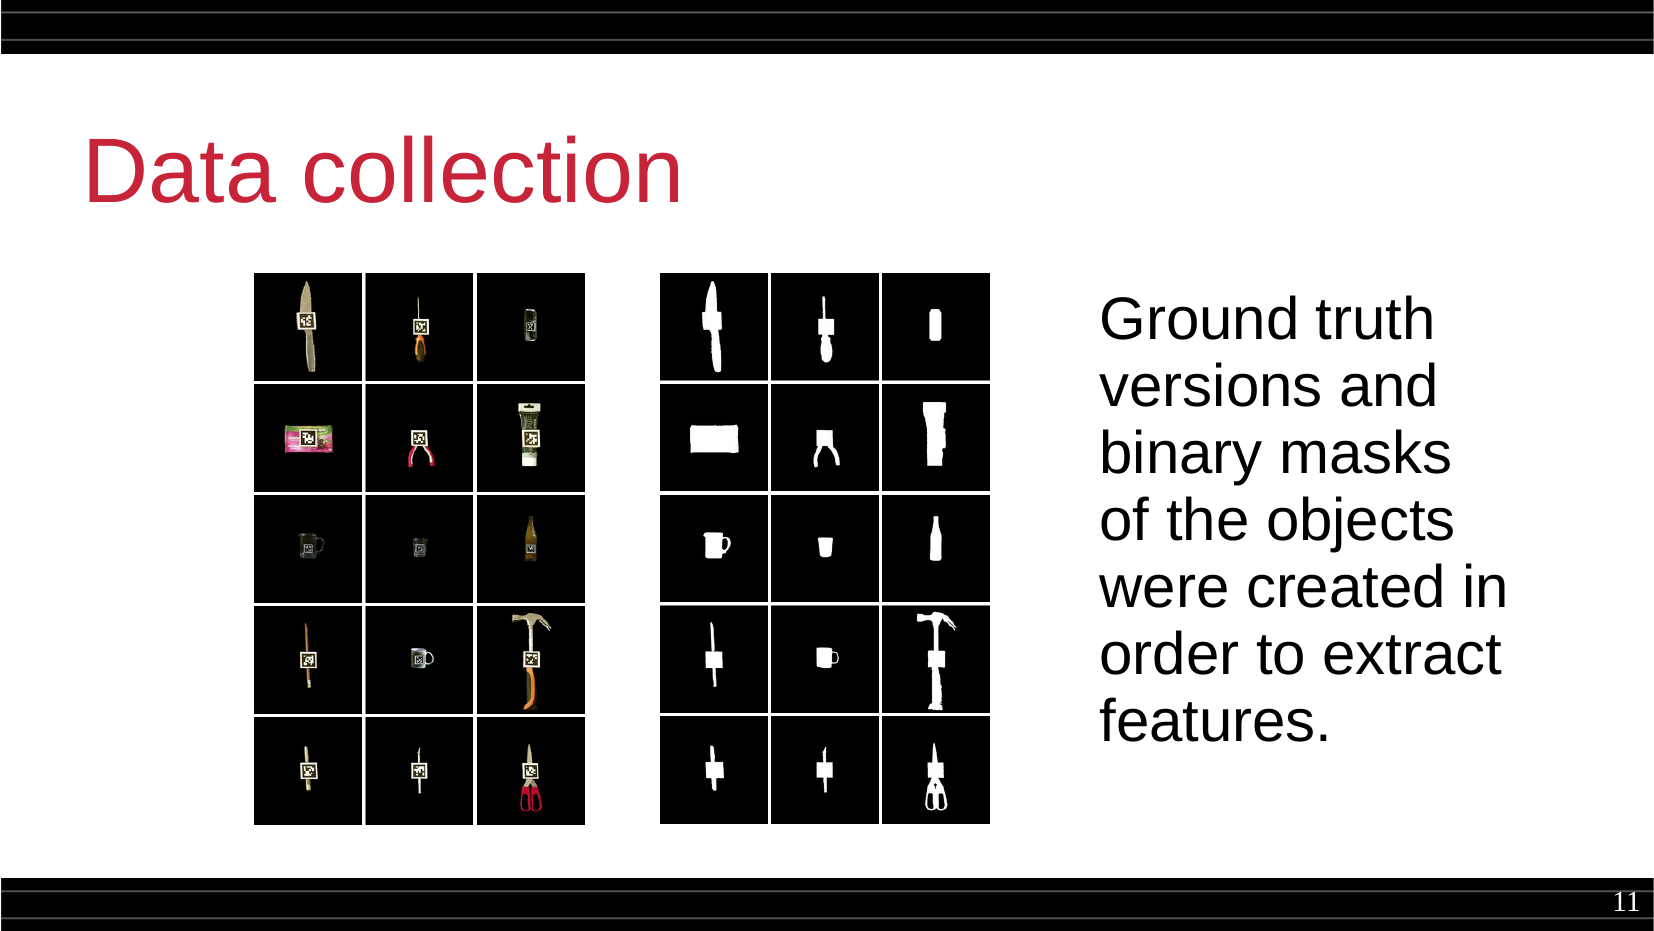

# Data collection
Ground truth versions and binary masks of the objects were created in order to extract features.